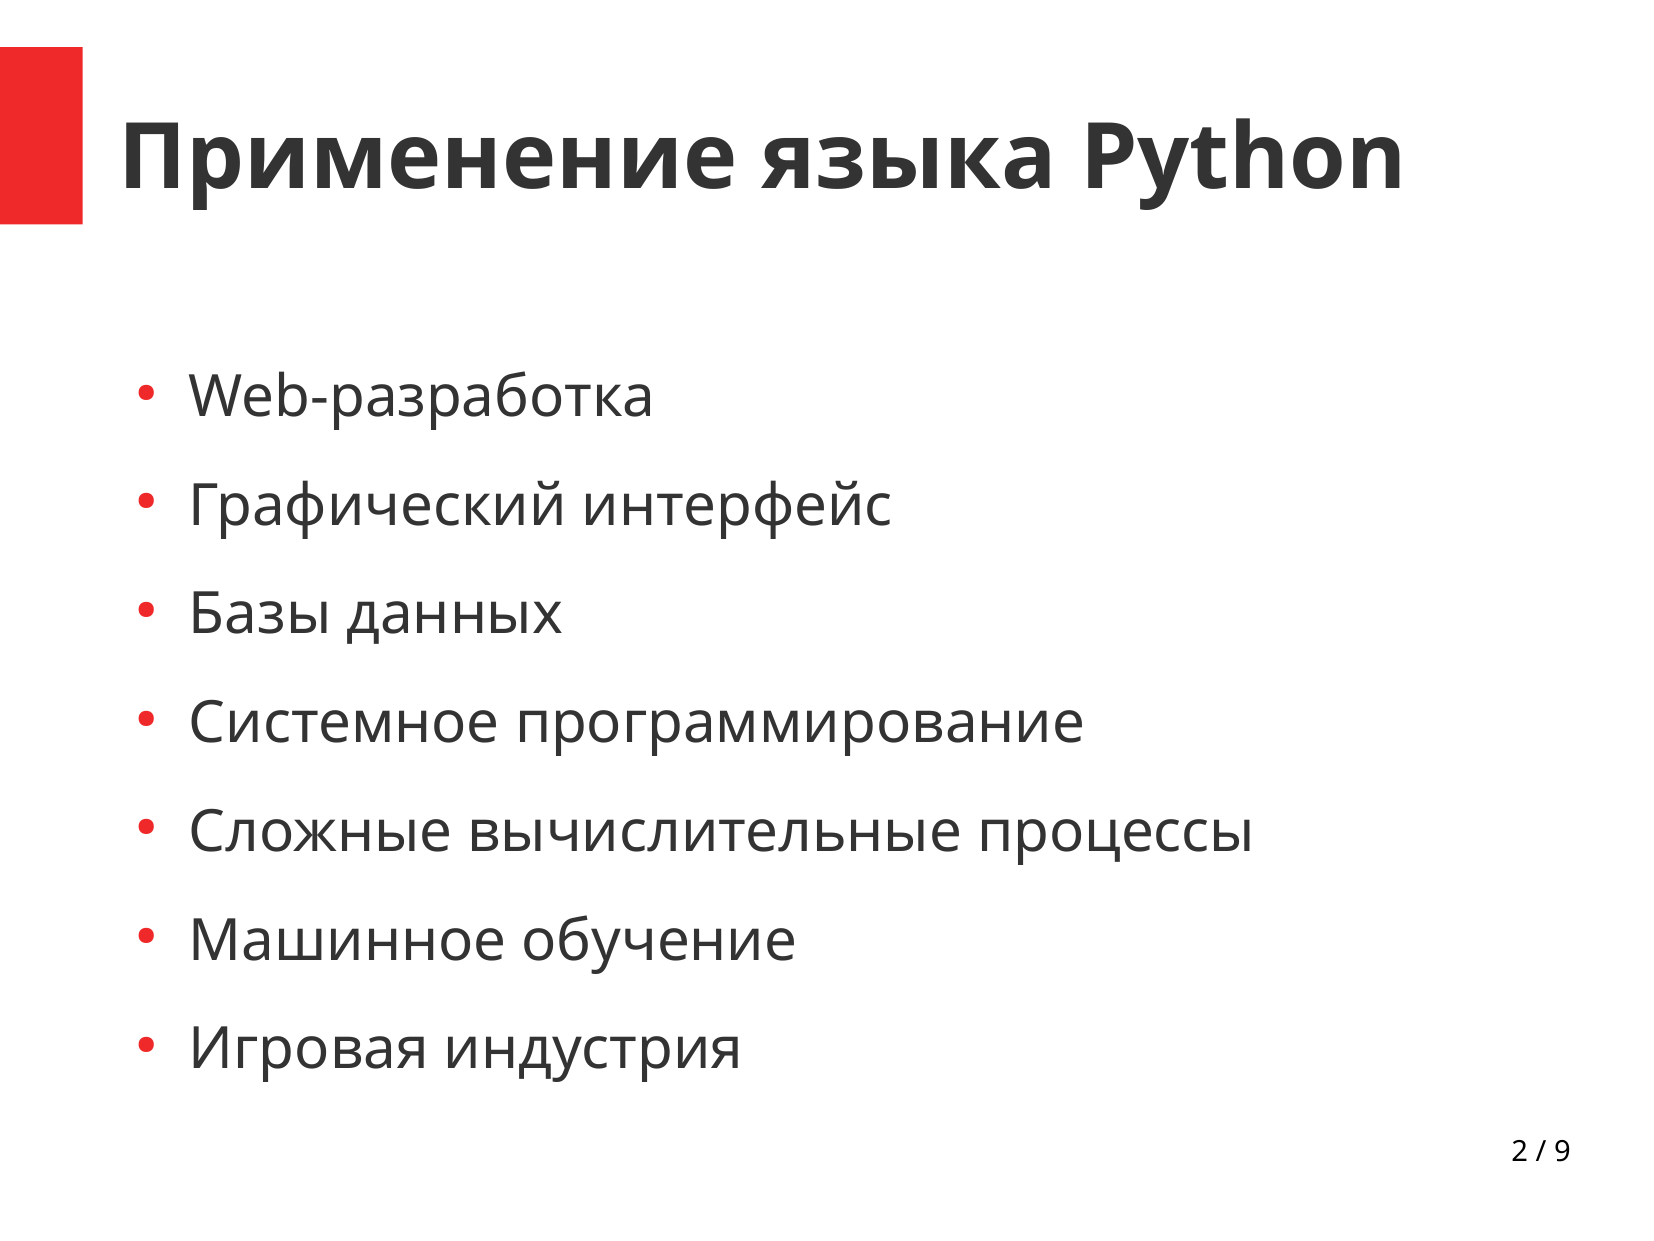

# Применение языка Python
Web-разработка
Графический интерфейс
Базы данных
Системное программирование
Сложные вычислительные процессы
Машинное обучение
Игровая индустрия
2